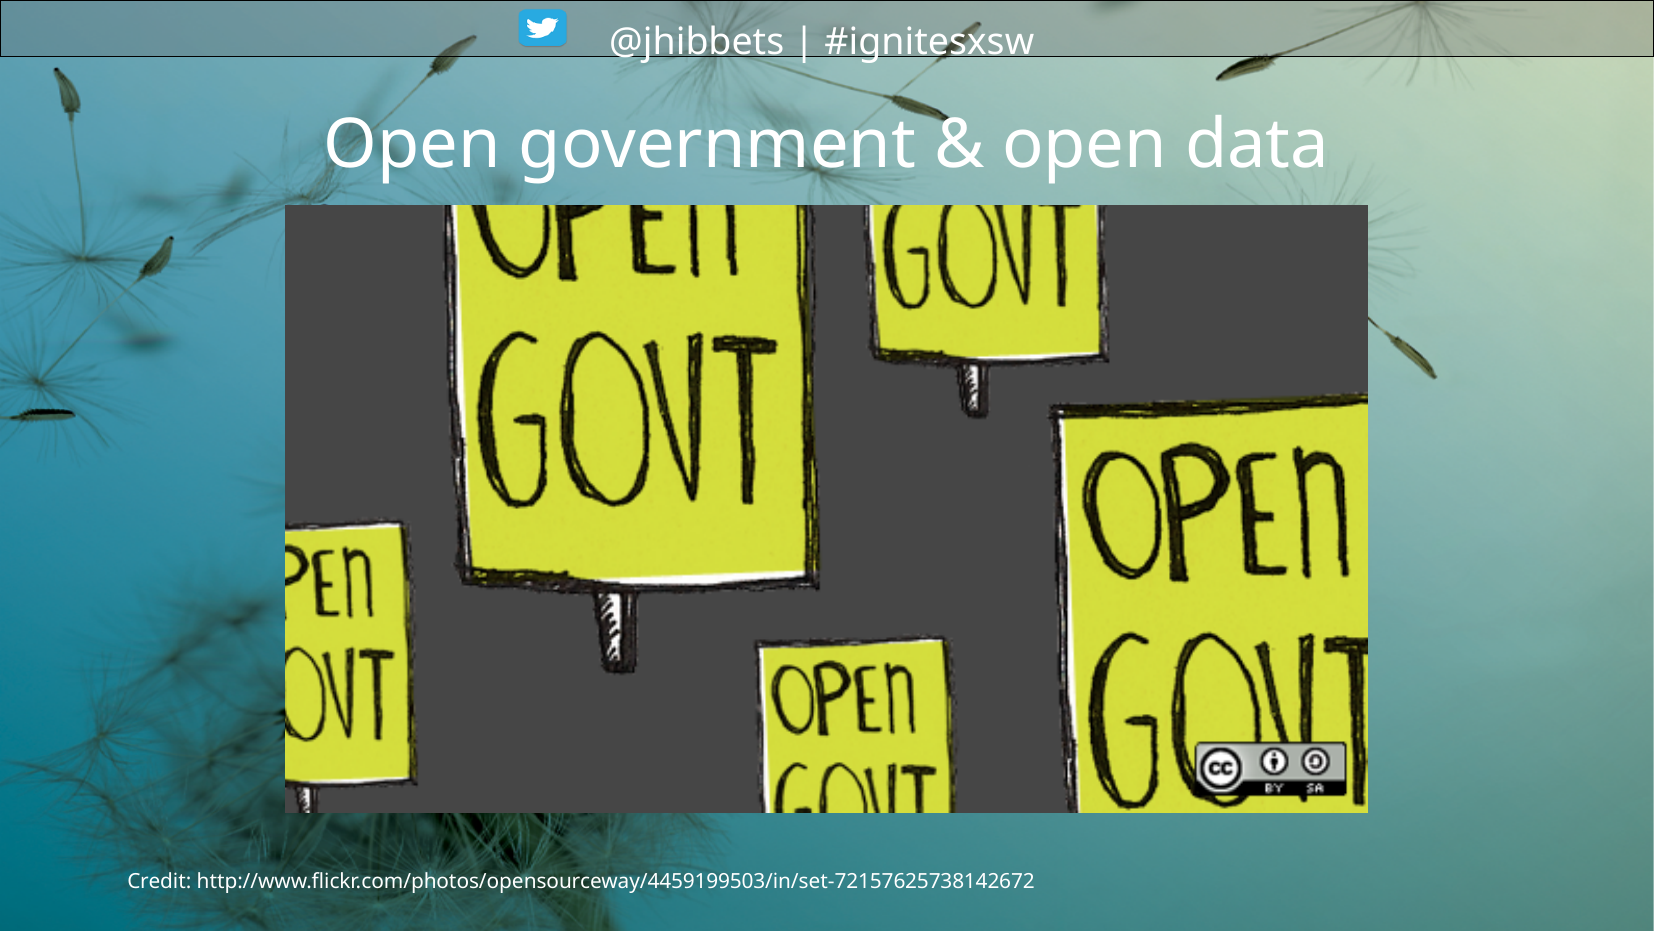

# Open government & open data
Credit: http://www.flickr.com/photos/opensourceway/4459199503/in/set-72157625738142672